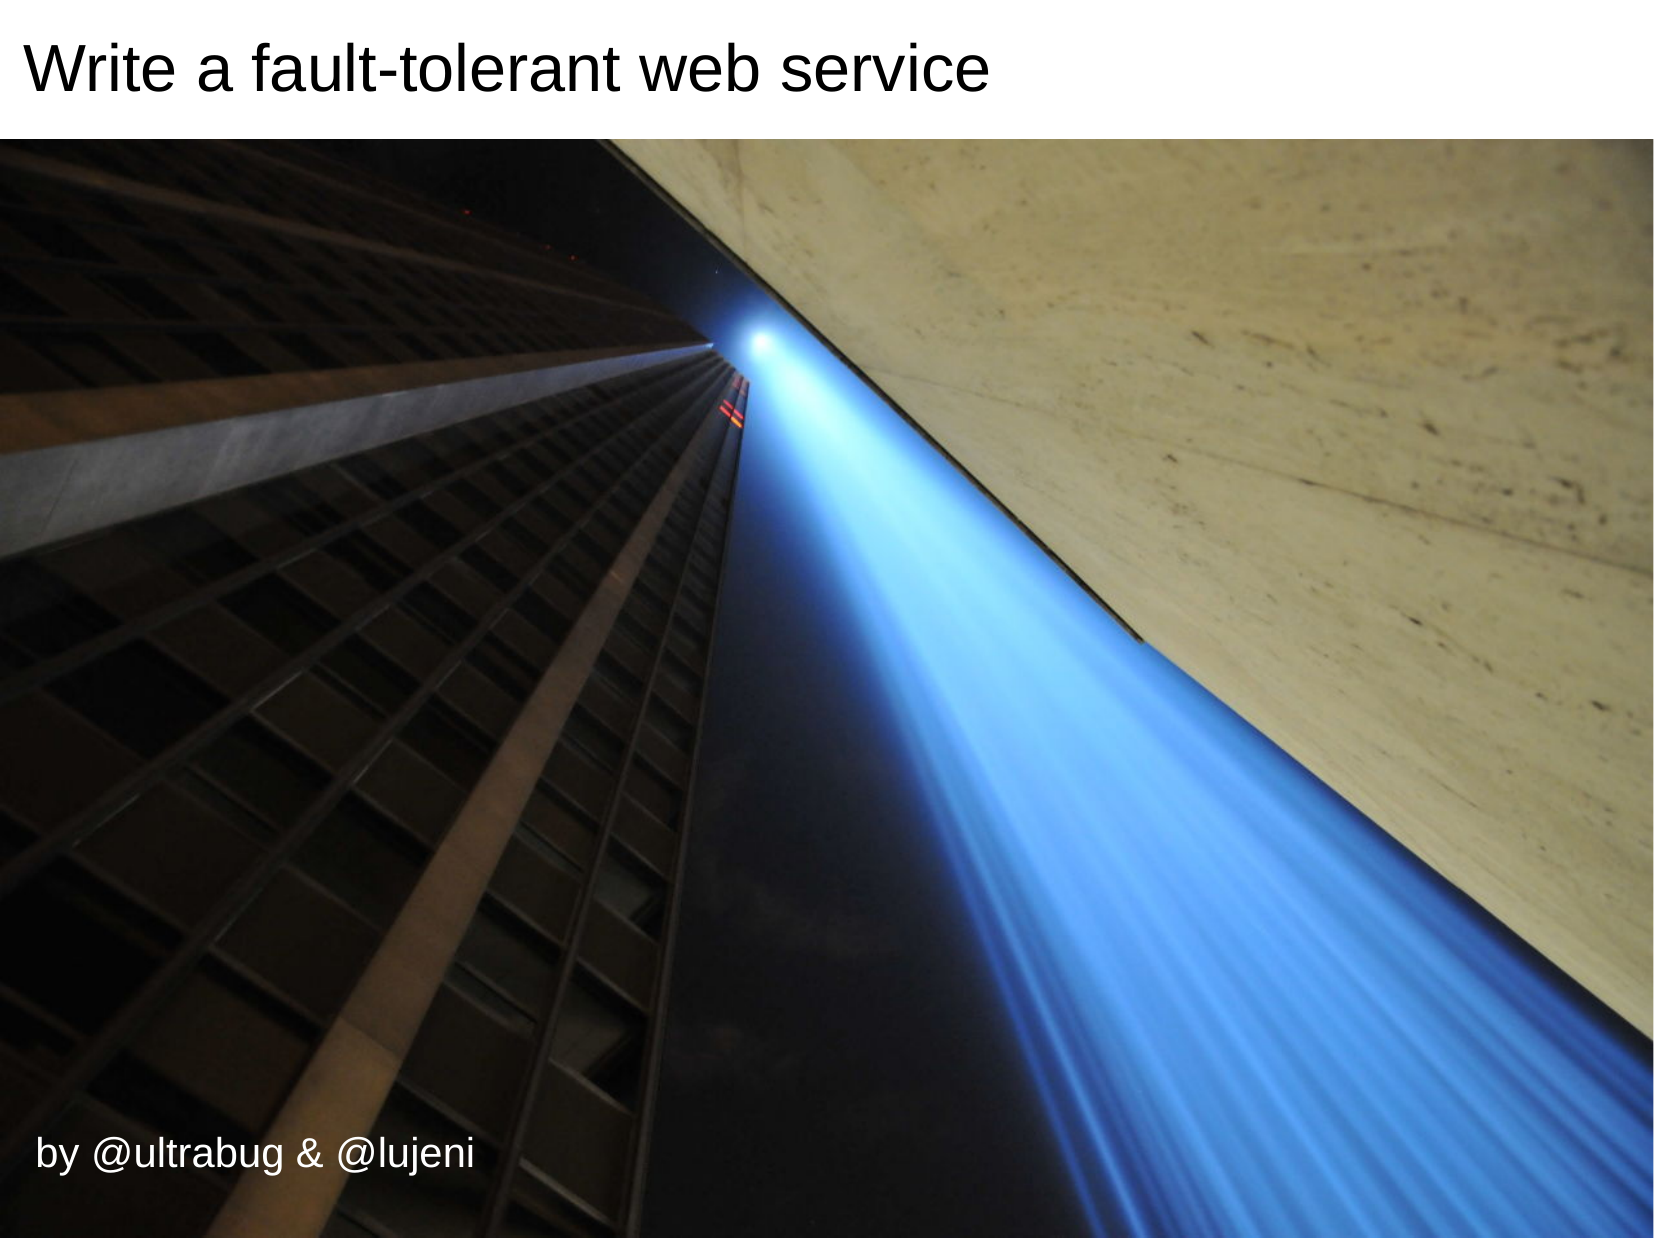

# Write a fault-tolerant web service
by @ultrabug & @lujeni